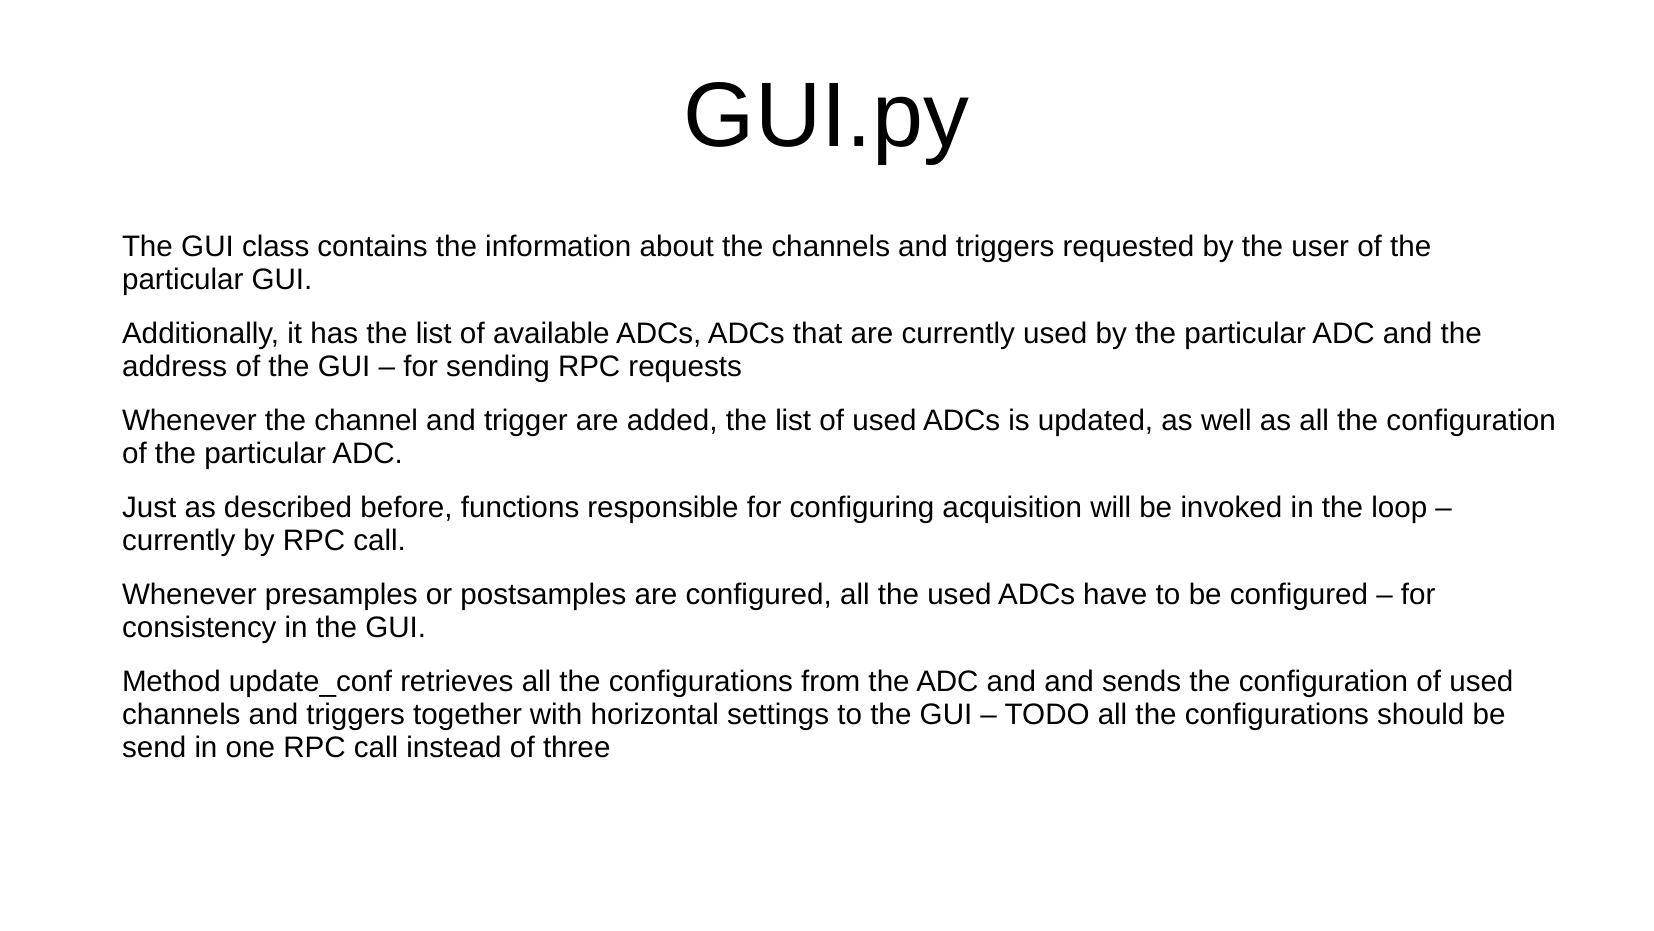

# GUI.py
The GUI class contains the information about the channels and triggers requested by the user of the particular GUI.
Additionally, it has the list of available ADCs, ADCs that are currently used by the particular ADC and the address of the GUI – for sending RPC requests
Whenever the channel and trigger are added, the list of used ADCs is updated, as well as all the configuration of the particular ADC.
Just as described before, functions responsible for configuring acquisition will be invoked in the loop – currently by RPC call.
Whenever presamples or postsamples are configured, all the used ADCs have to be configured – for consistency in the GUI.
Method update_conf retrieves all the configurations from the ADC and and sends the configuration of used channels and triggers together with horizontal settings to the GUI – TODO all the configurations should be send in one RPC call instead of three